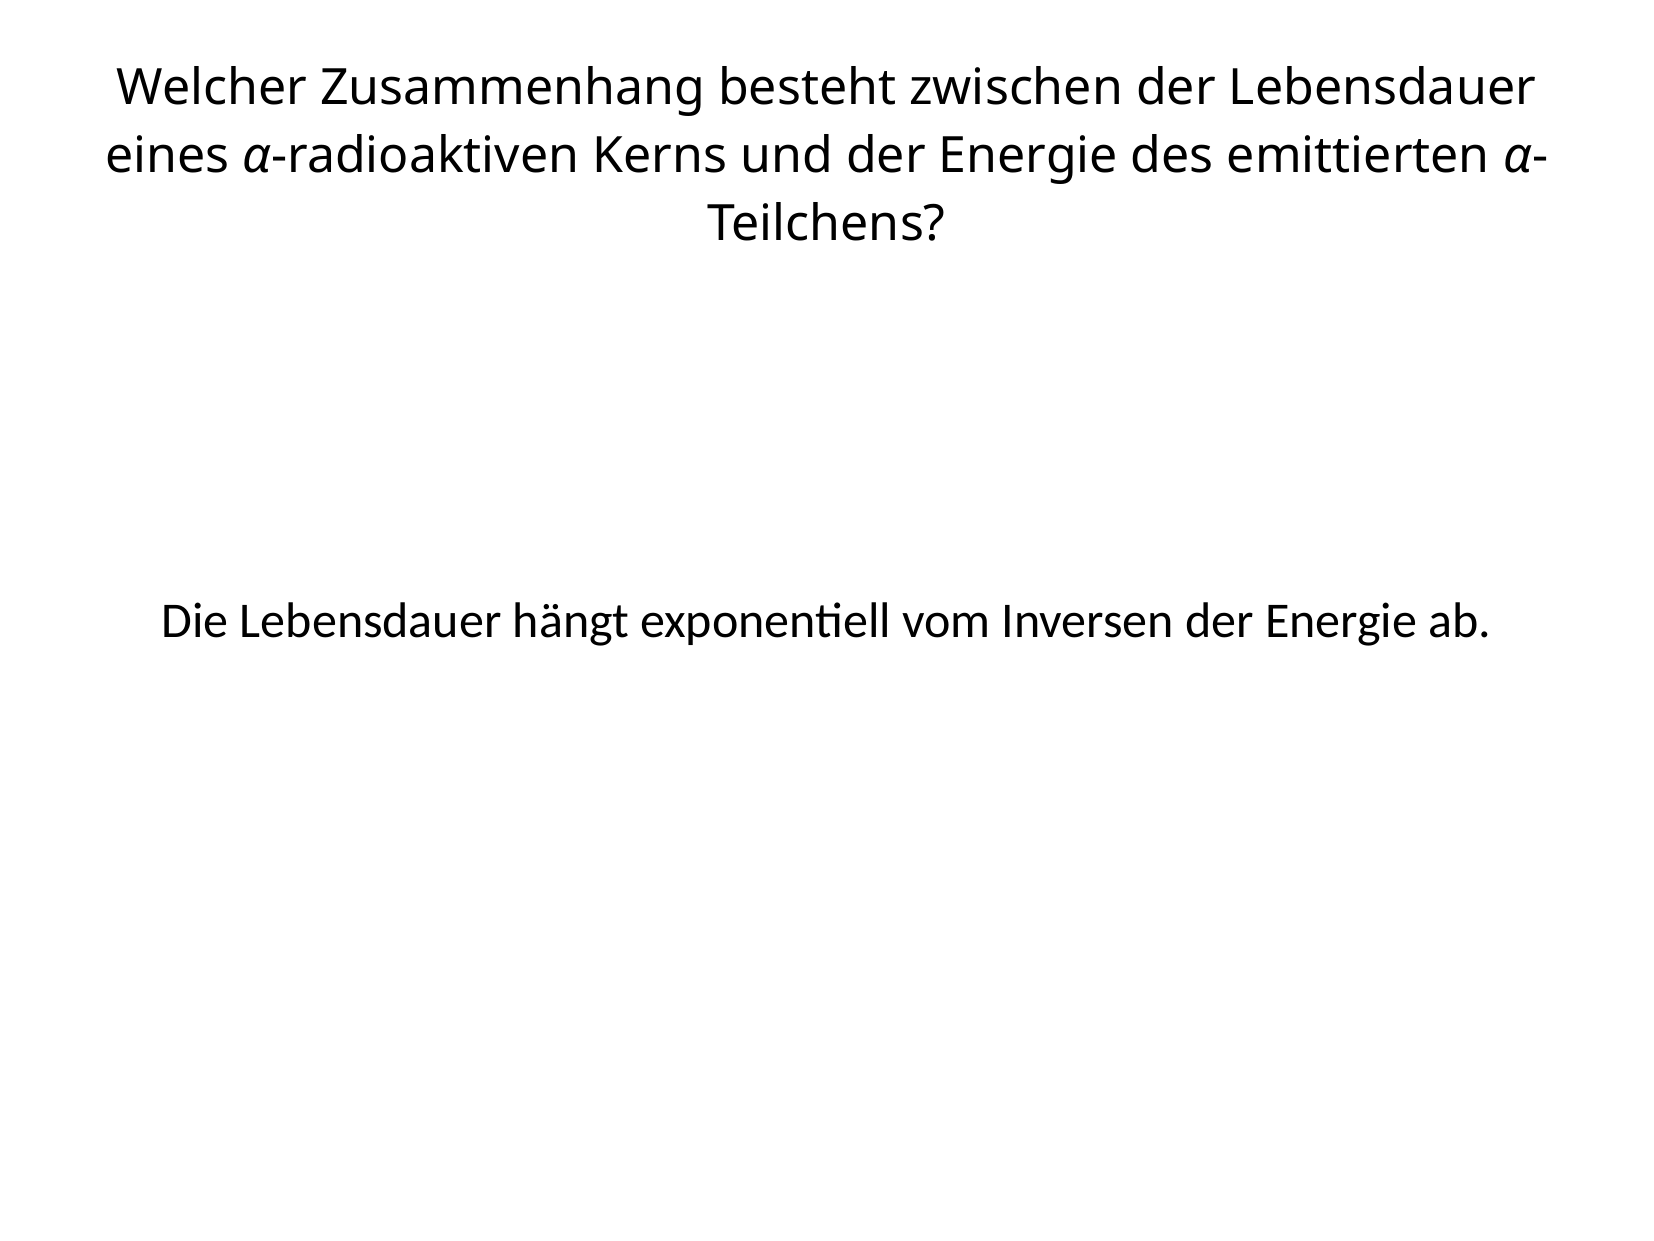

# Welcher Zusammenhang besteht zwischen der Lebensdauer eines α-radioaktiven Kerns und der Energie des emittierten α-Teilchens?
Die Lebensdauer hängt exponentiell vom Inversen der Energie ab.